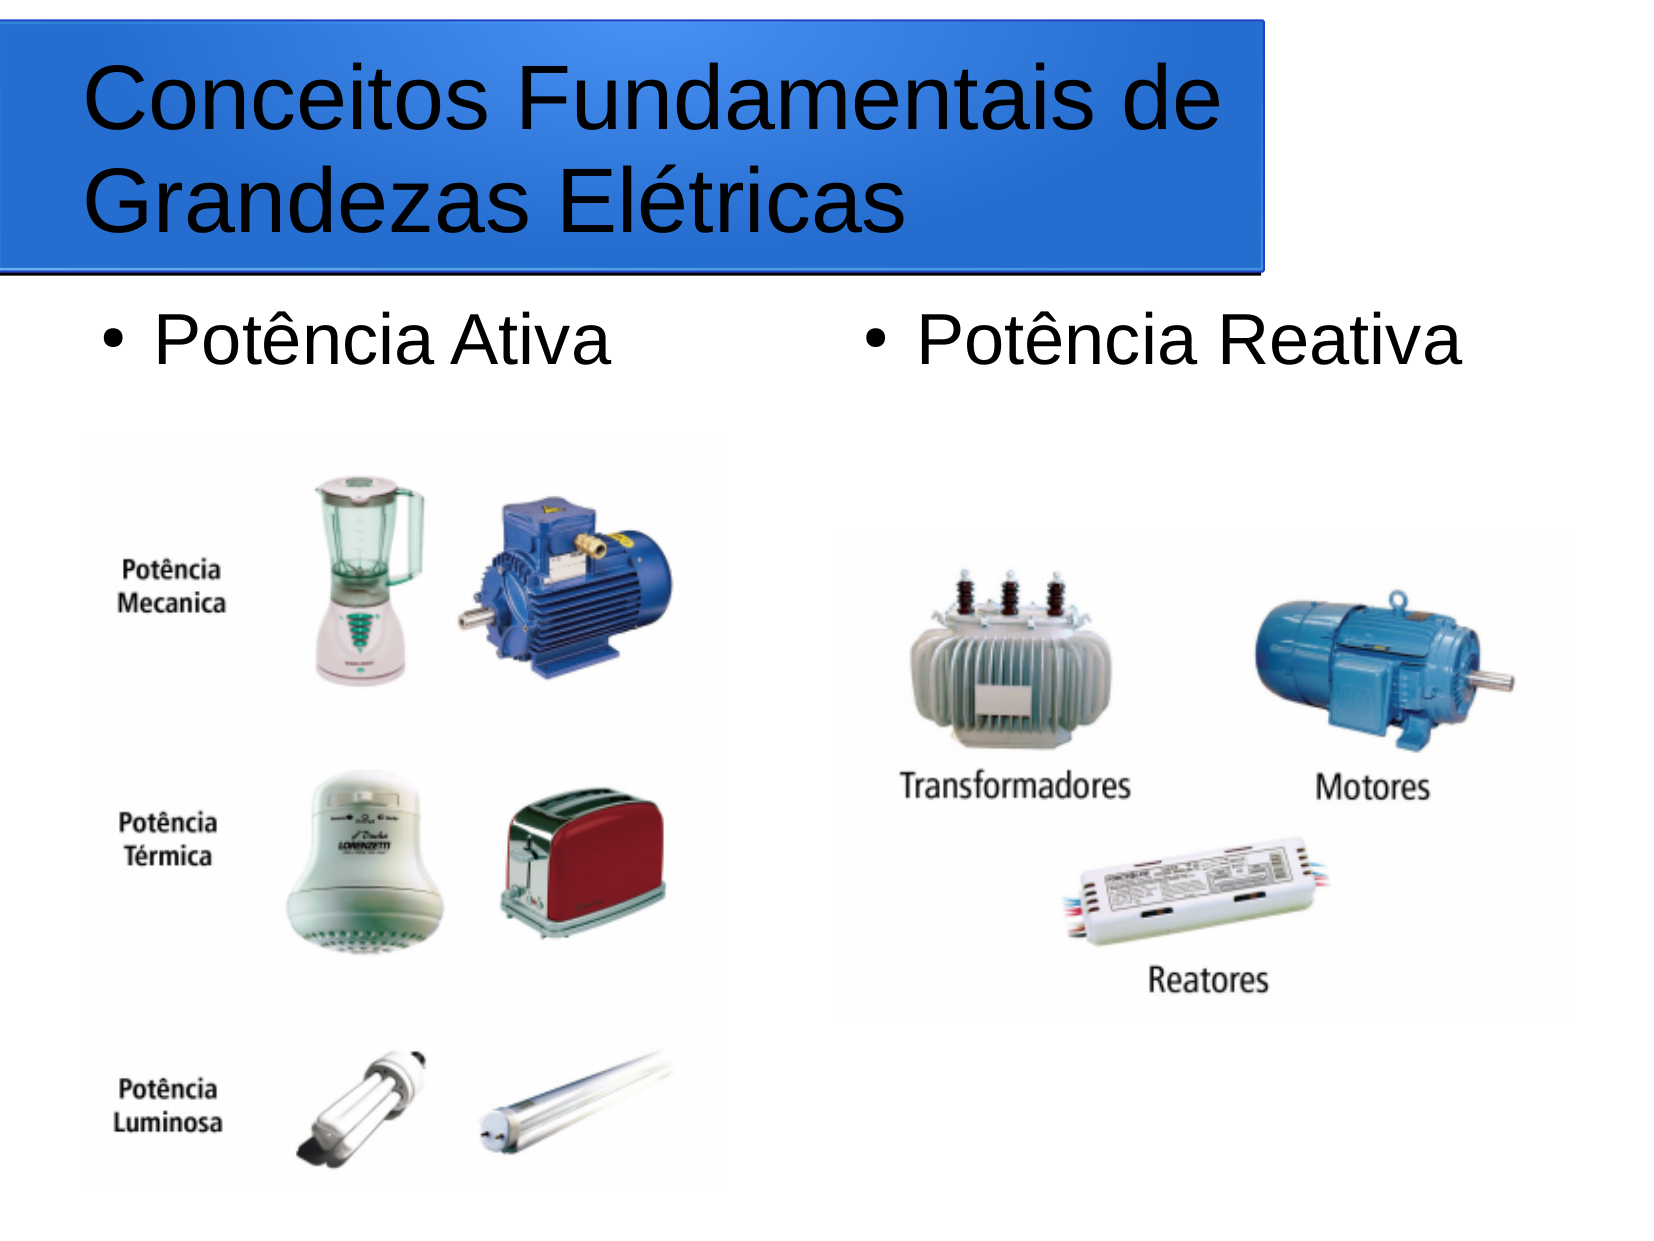

# Conceitos Fundamentais de Grandezas Elétricas
Potência Ativa
Potência Reativa